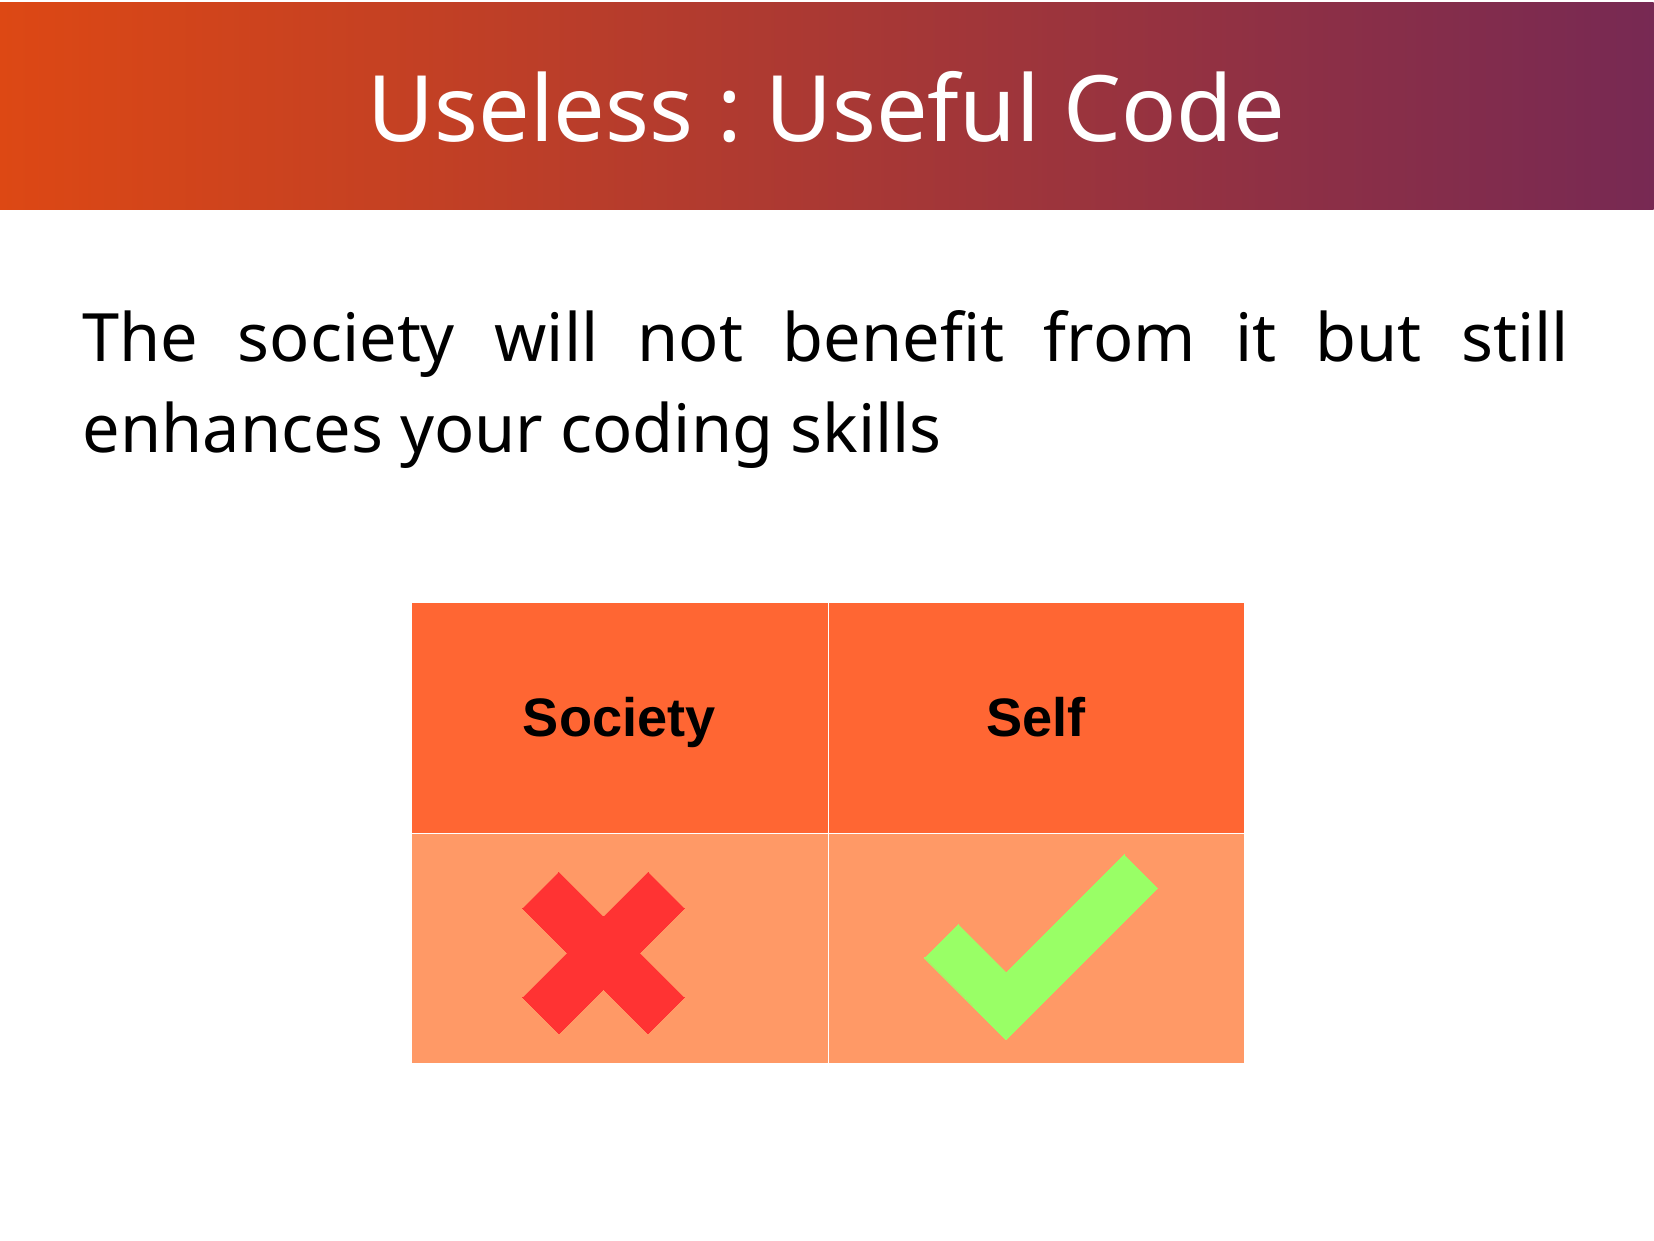

# Useless : Useful Code
The society will not benefit from it but still enhances your coding skills
| Society | Self |
| --- | --- |
| | |